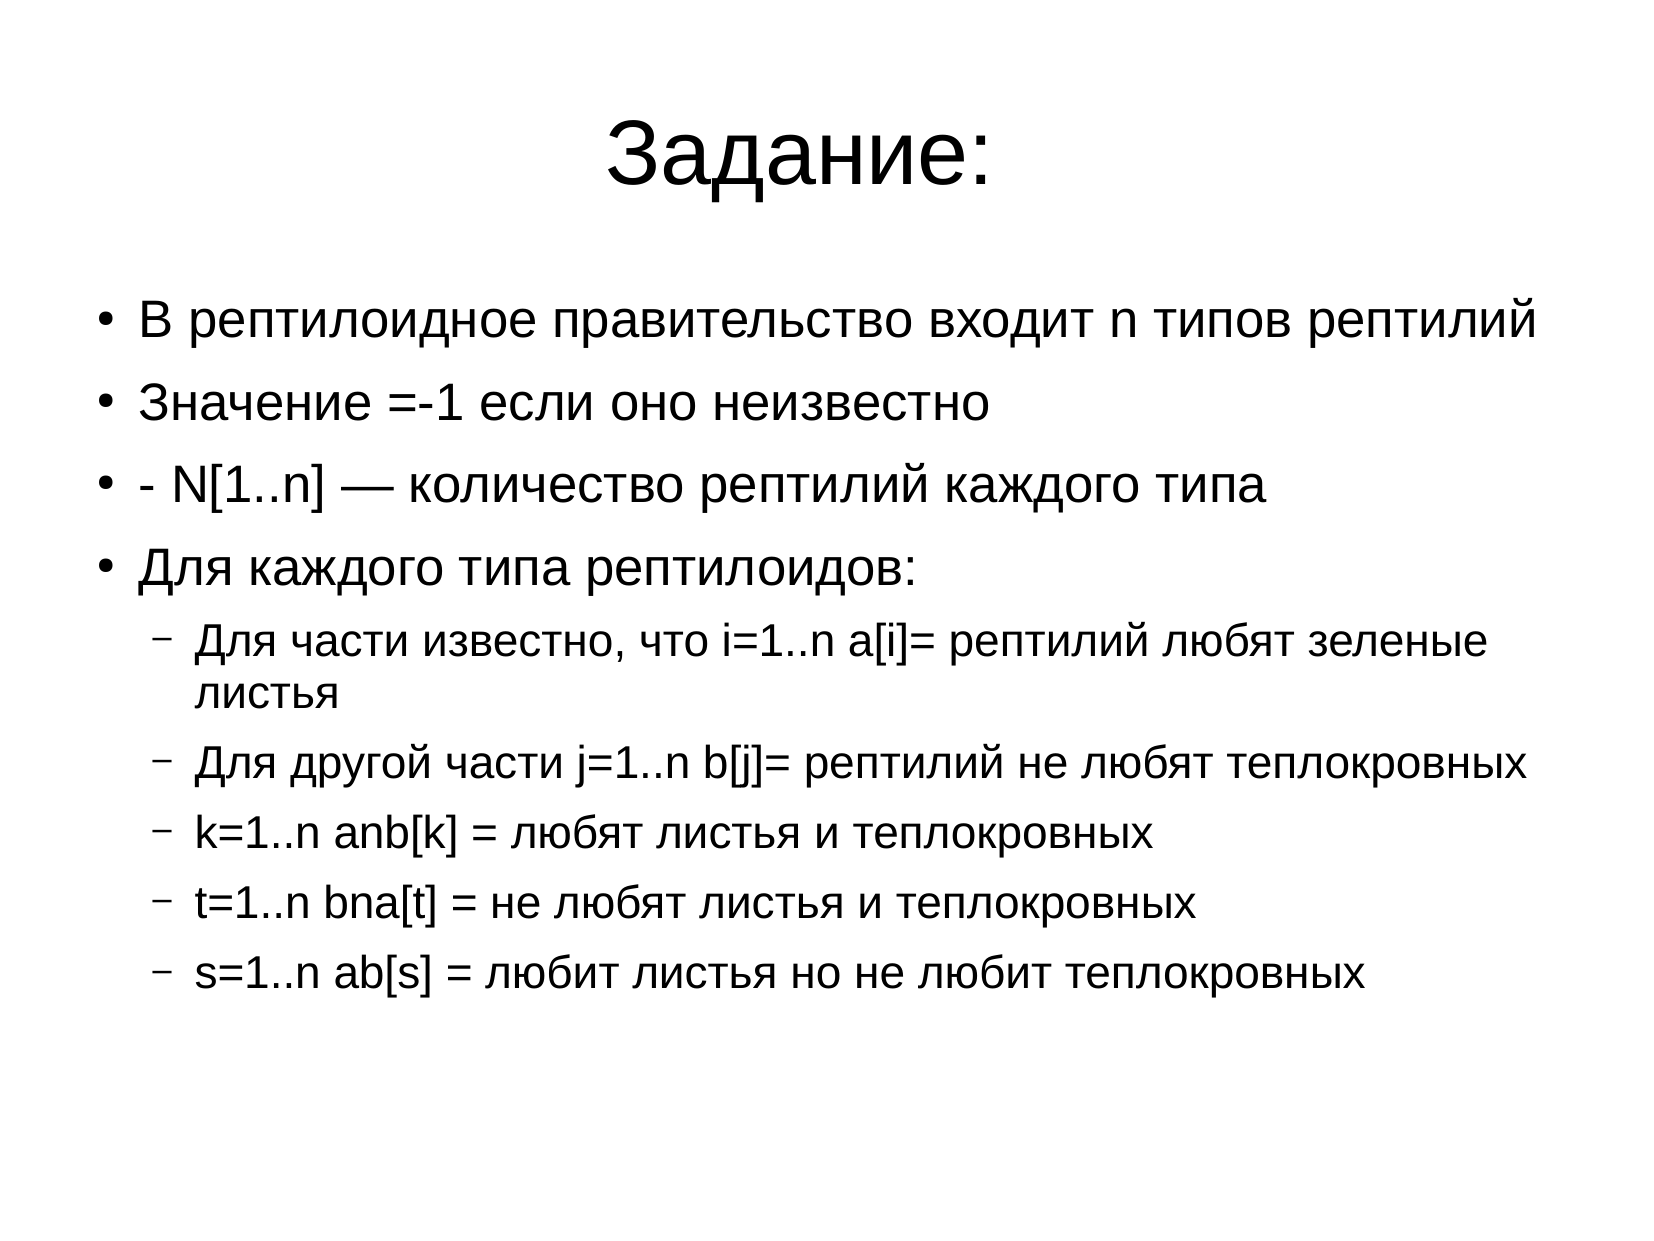

# Задание:
В рептилоидное правительство входит n типов рептилий
Значение =-1 если оно неизвестно
- N[1..n] — количество рептилий каждого типа
Для каждого типа рептилоидов:
Для части известно, что i=1..n a[i]= рептилий любят зеленые листья
Для другой части j=1..n b[j]= рептилий не любят теплокровных
k=1..n anb[k] = любят листья и теплокровных
t=1..n bna[t] = не любят листья и теплокровных
s=1..n ab[s] = любит листья но не любит теплокровных